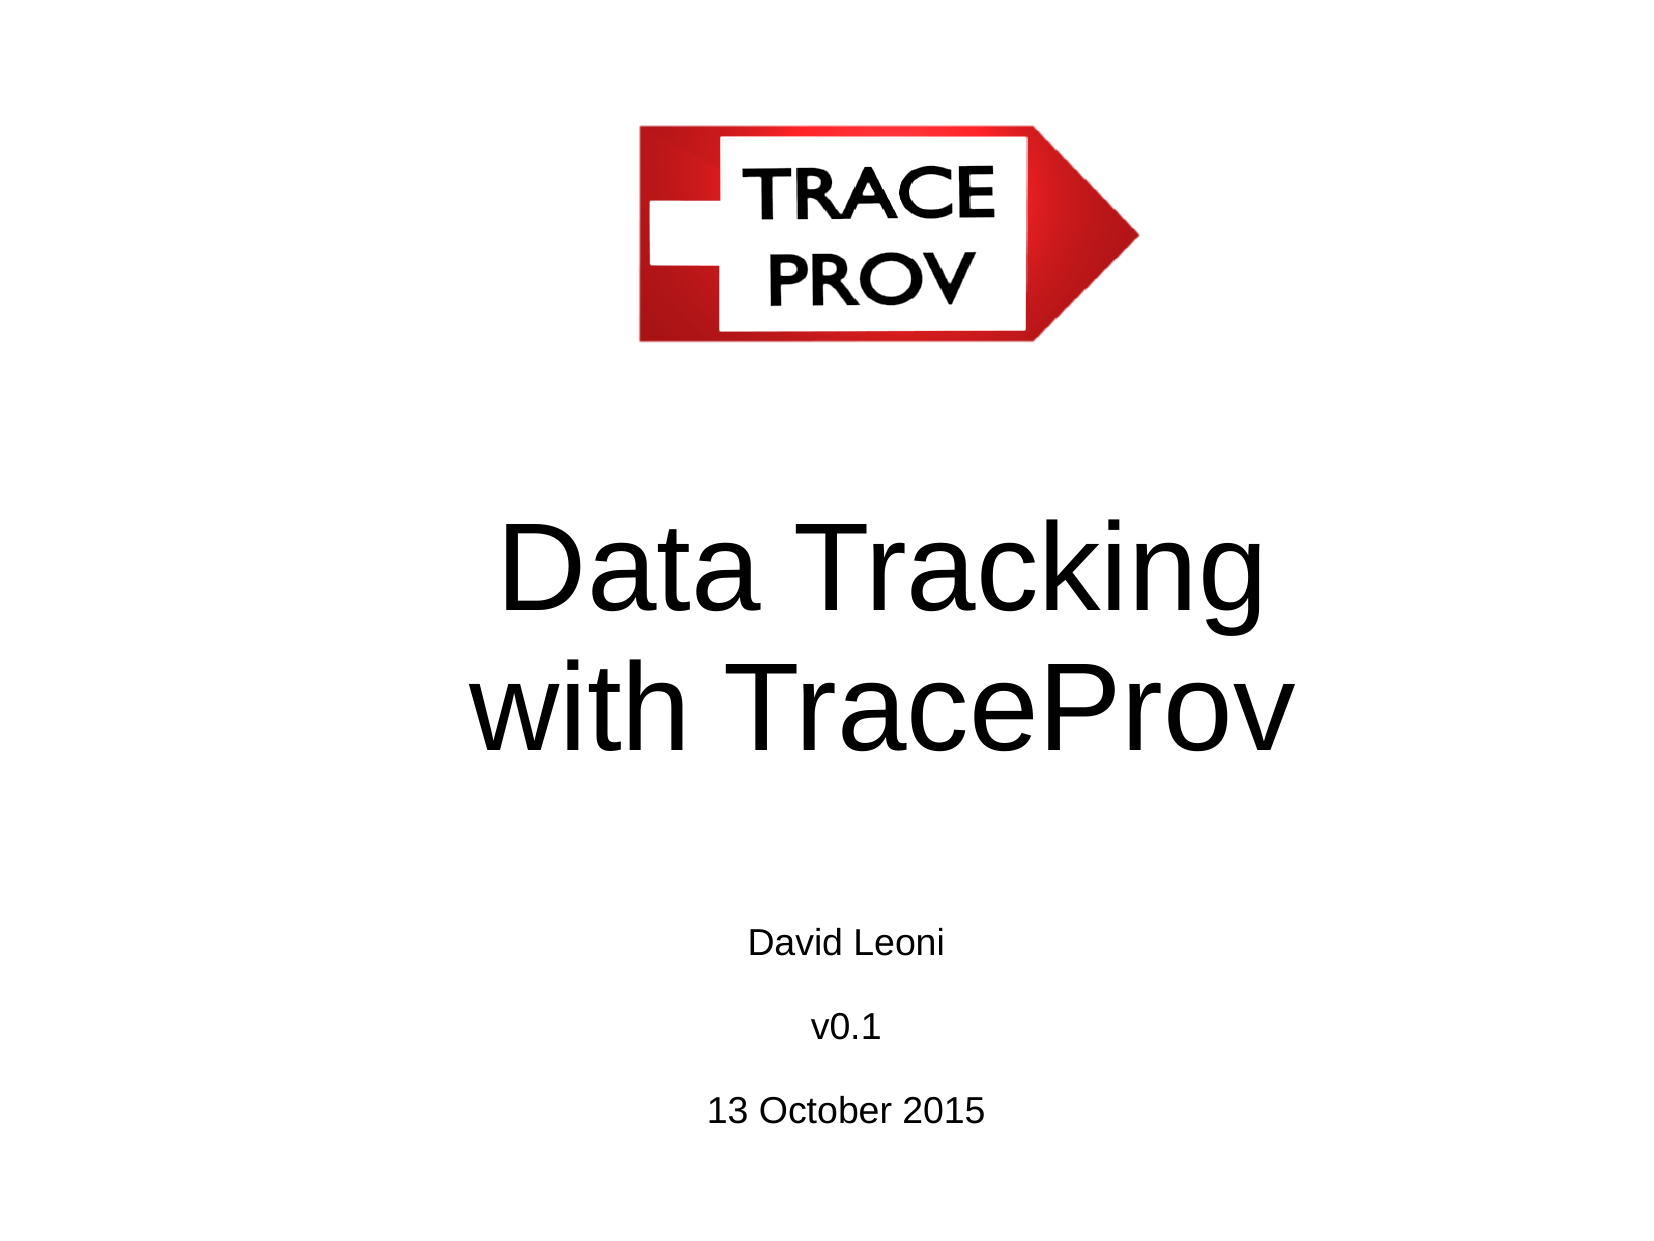

# Data Tracking with TraceProv
David Leoni
v0.1
13 October 2015